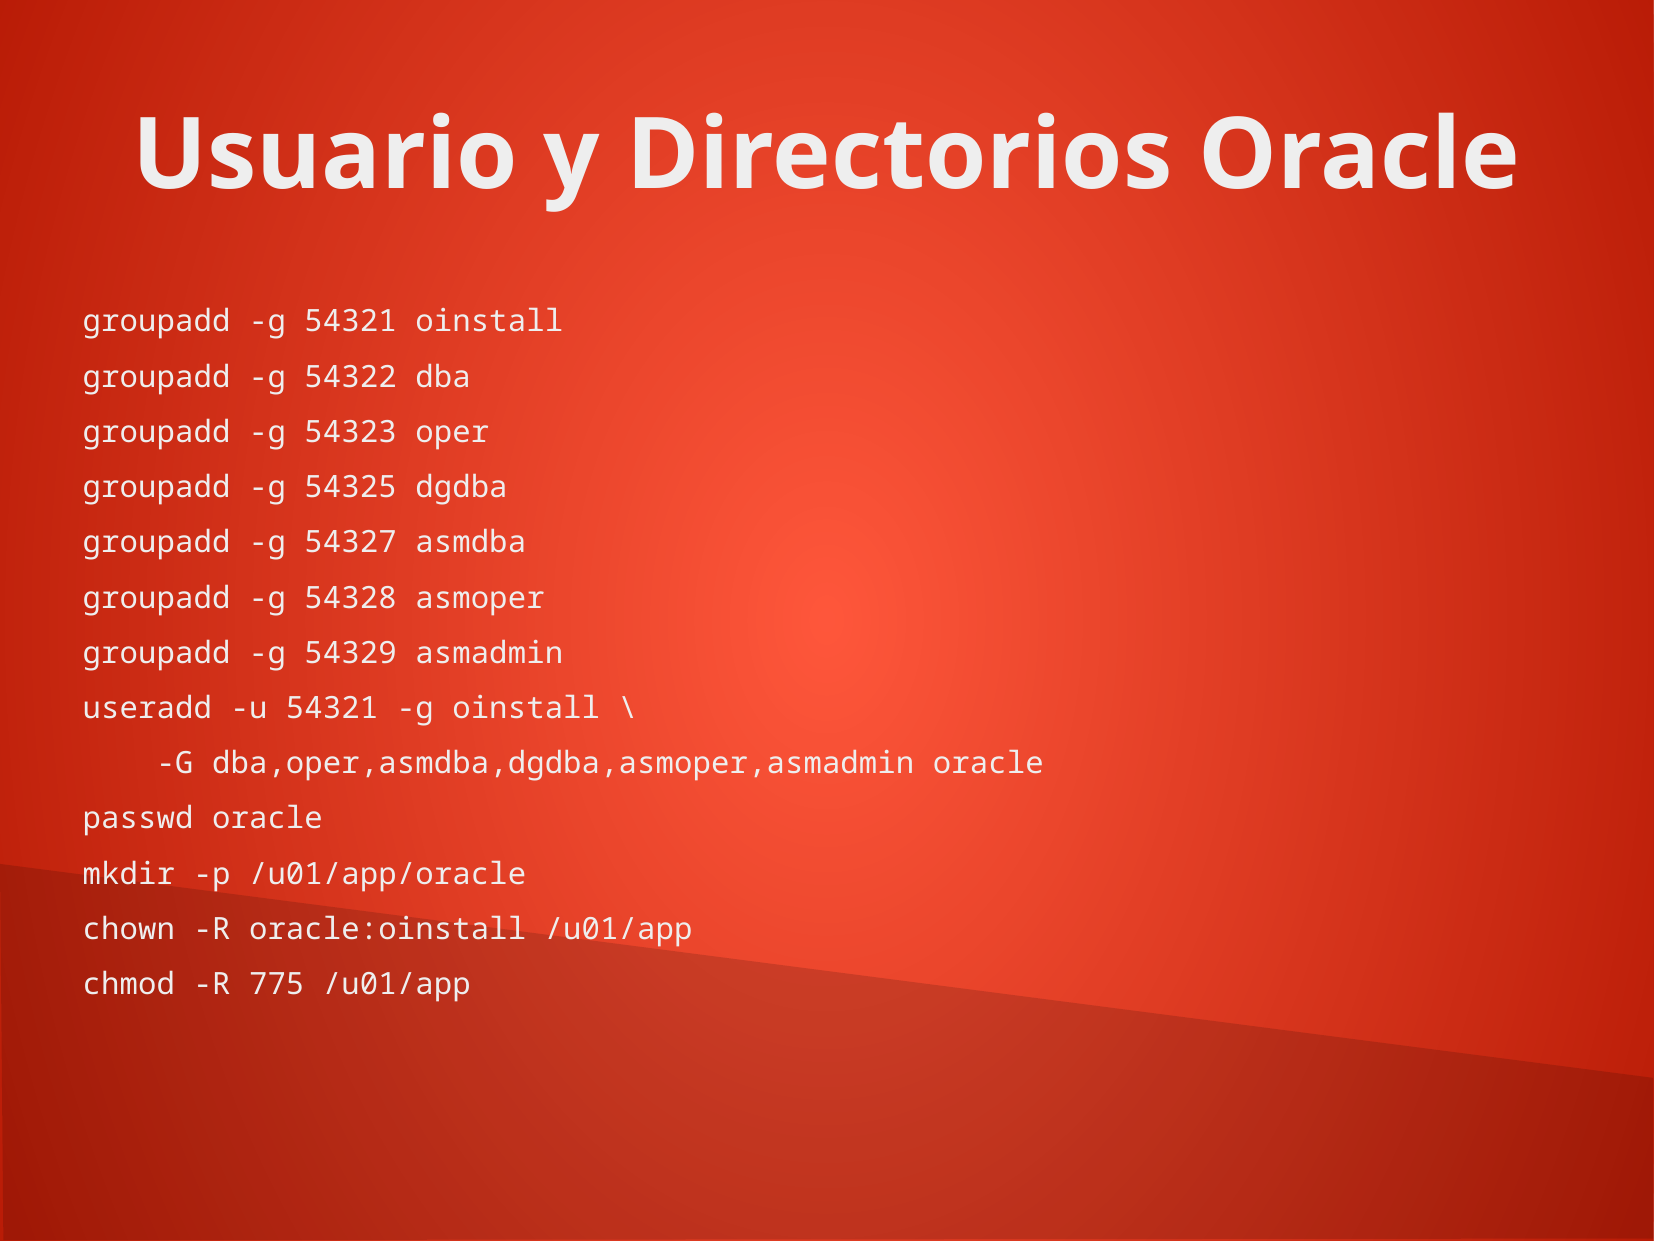

# Usuario y Directorios Oracle
groupadd -g 54321 oinstall
groupadd -g 54322 dba
groupadd -g 54323 oper
groupadd -g 54325 dgdba
groupadd -g 54327 asmdba
groupadd -g 54328 asmoper
groupadd -g 54329 asmadmin
useradd -u 54321 -g oinstall \
 -G dba,oper,asmdba,dgdba,asmoper,asmadmin oracle
passwd oracle
mkdir -p /u01/app/oracle
chown -R oracle:oinstall /u01/app
chmod -R 775 /u01/app